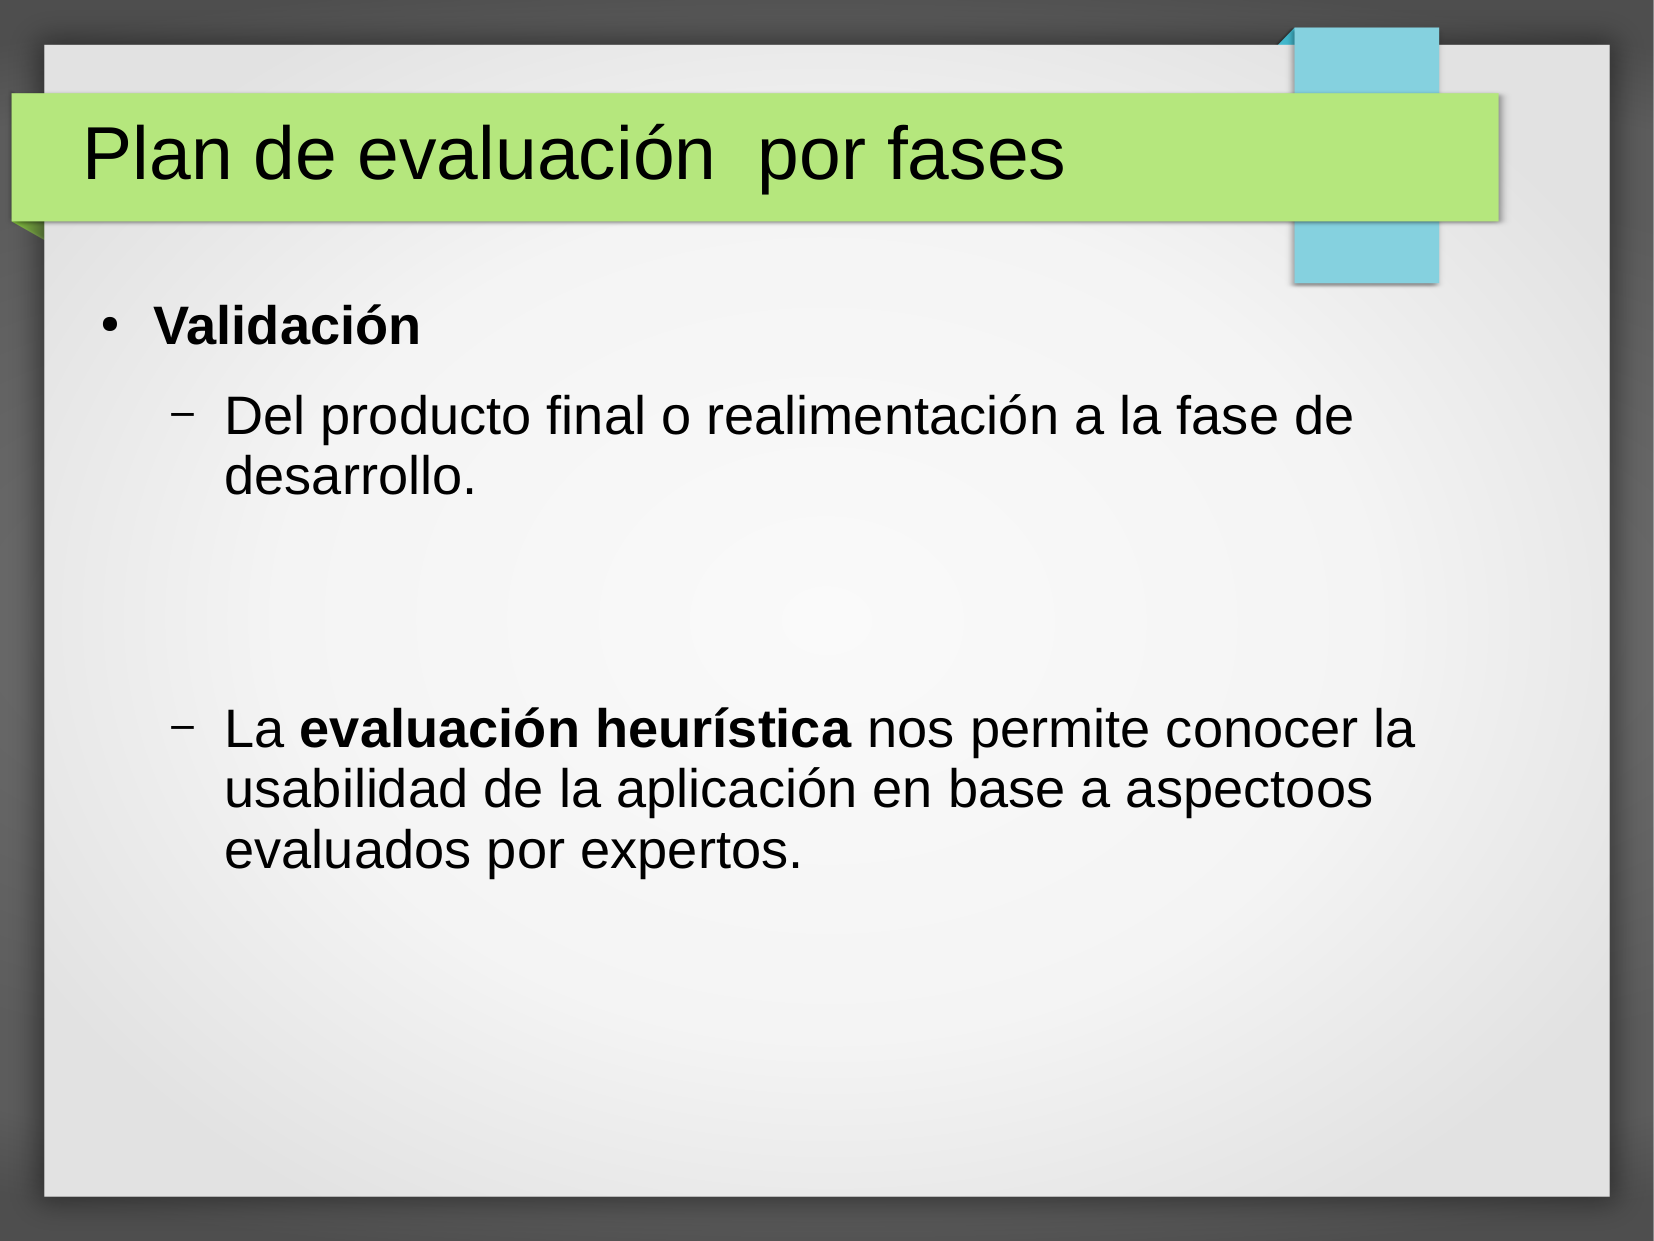

# Plan de evaluación por fases
Validación
Del producto final o realimentación a la fase de desarrollo.
La evaluación heurística nos permite conocer la usabilidad de la aplicación en base a aspectoos evaluados por expertos.